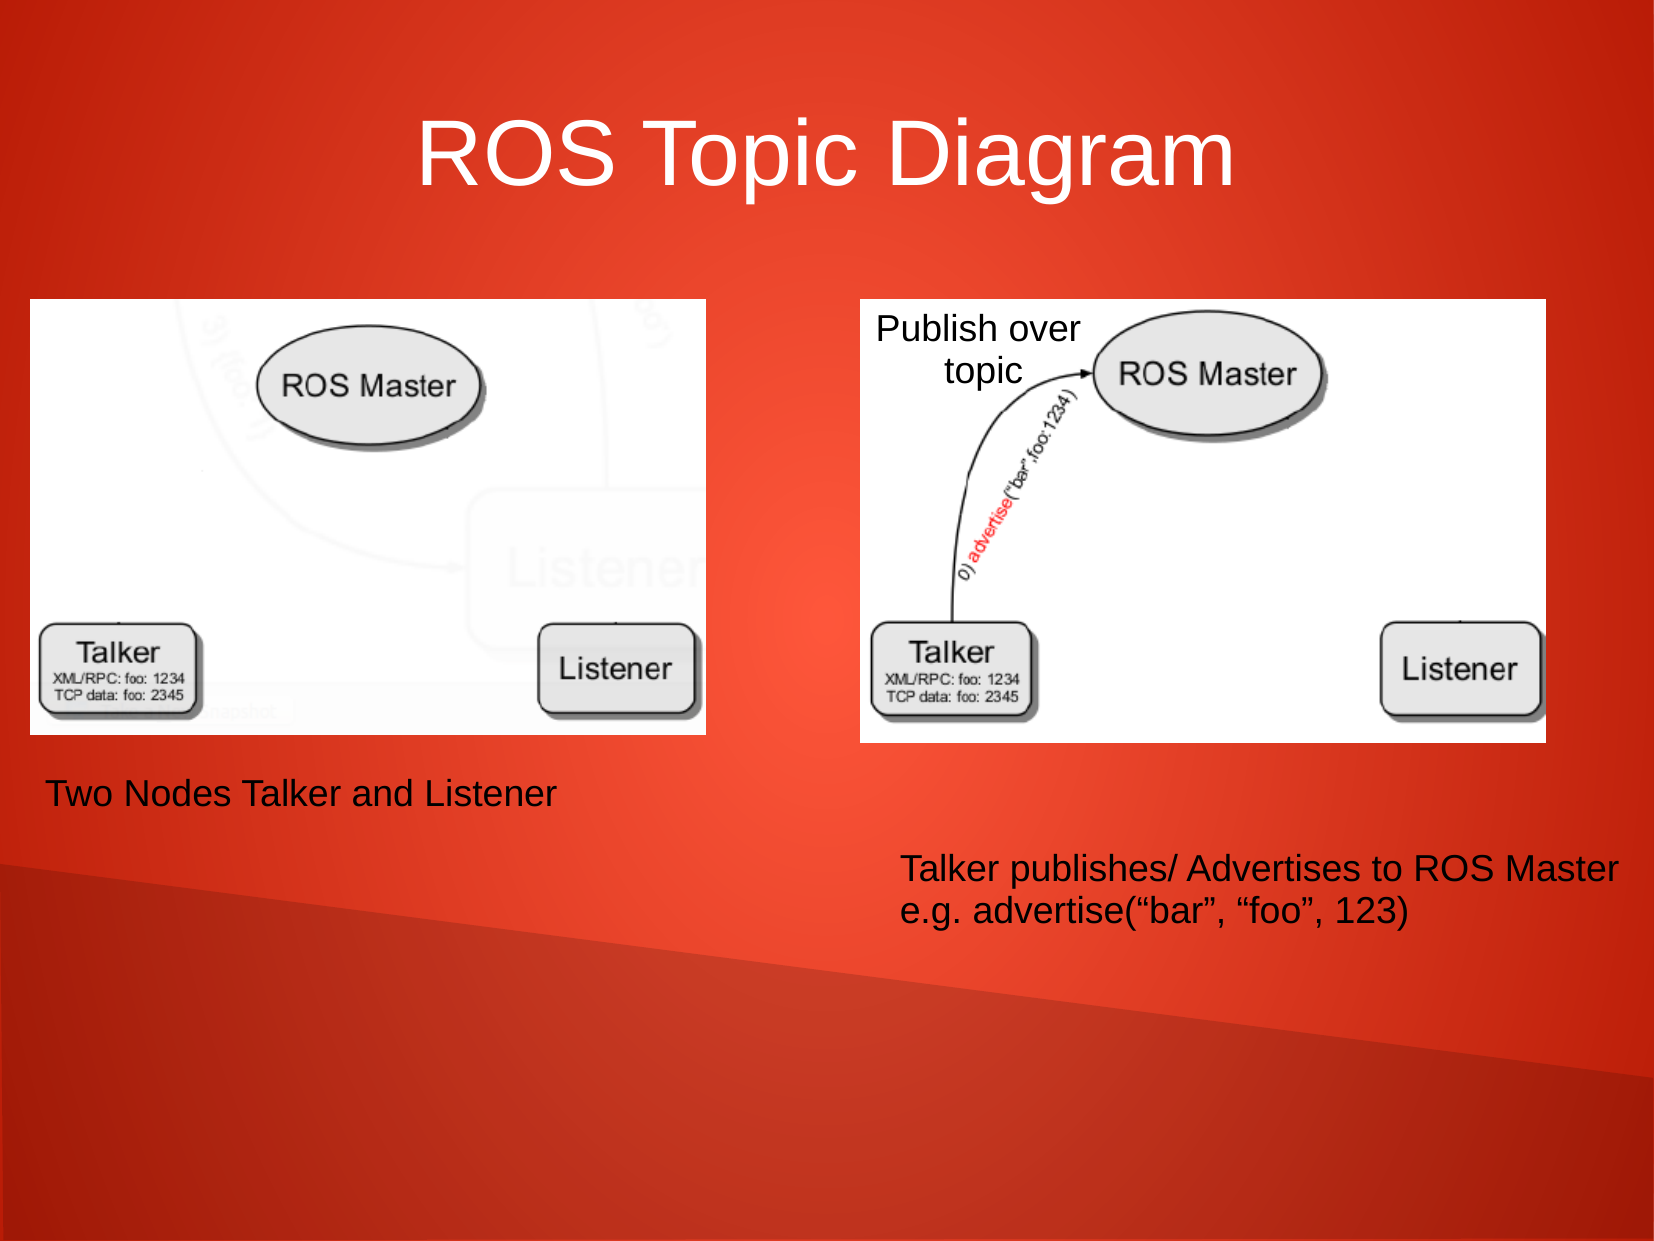

# ROS Topic Diagram
Publish over
 topic
Two Nodes Talker and Listener
Talker publishes/ Advertises to ROS Master
e.g. advertise(“bar”, “foo”, 123)